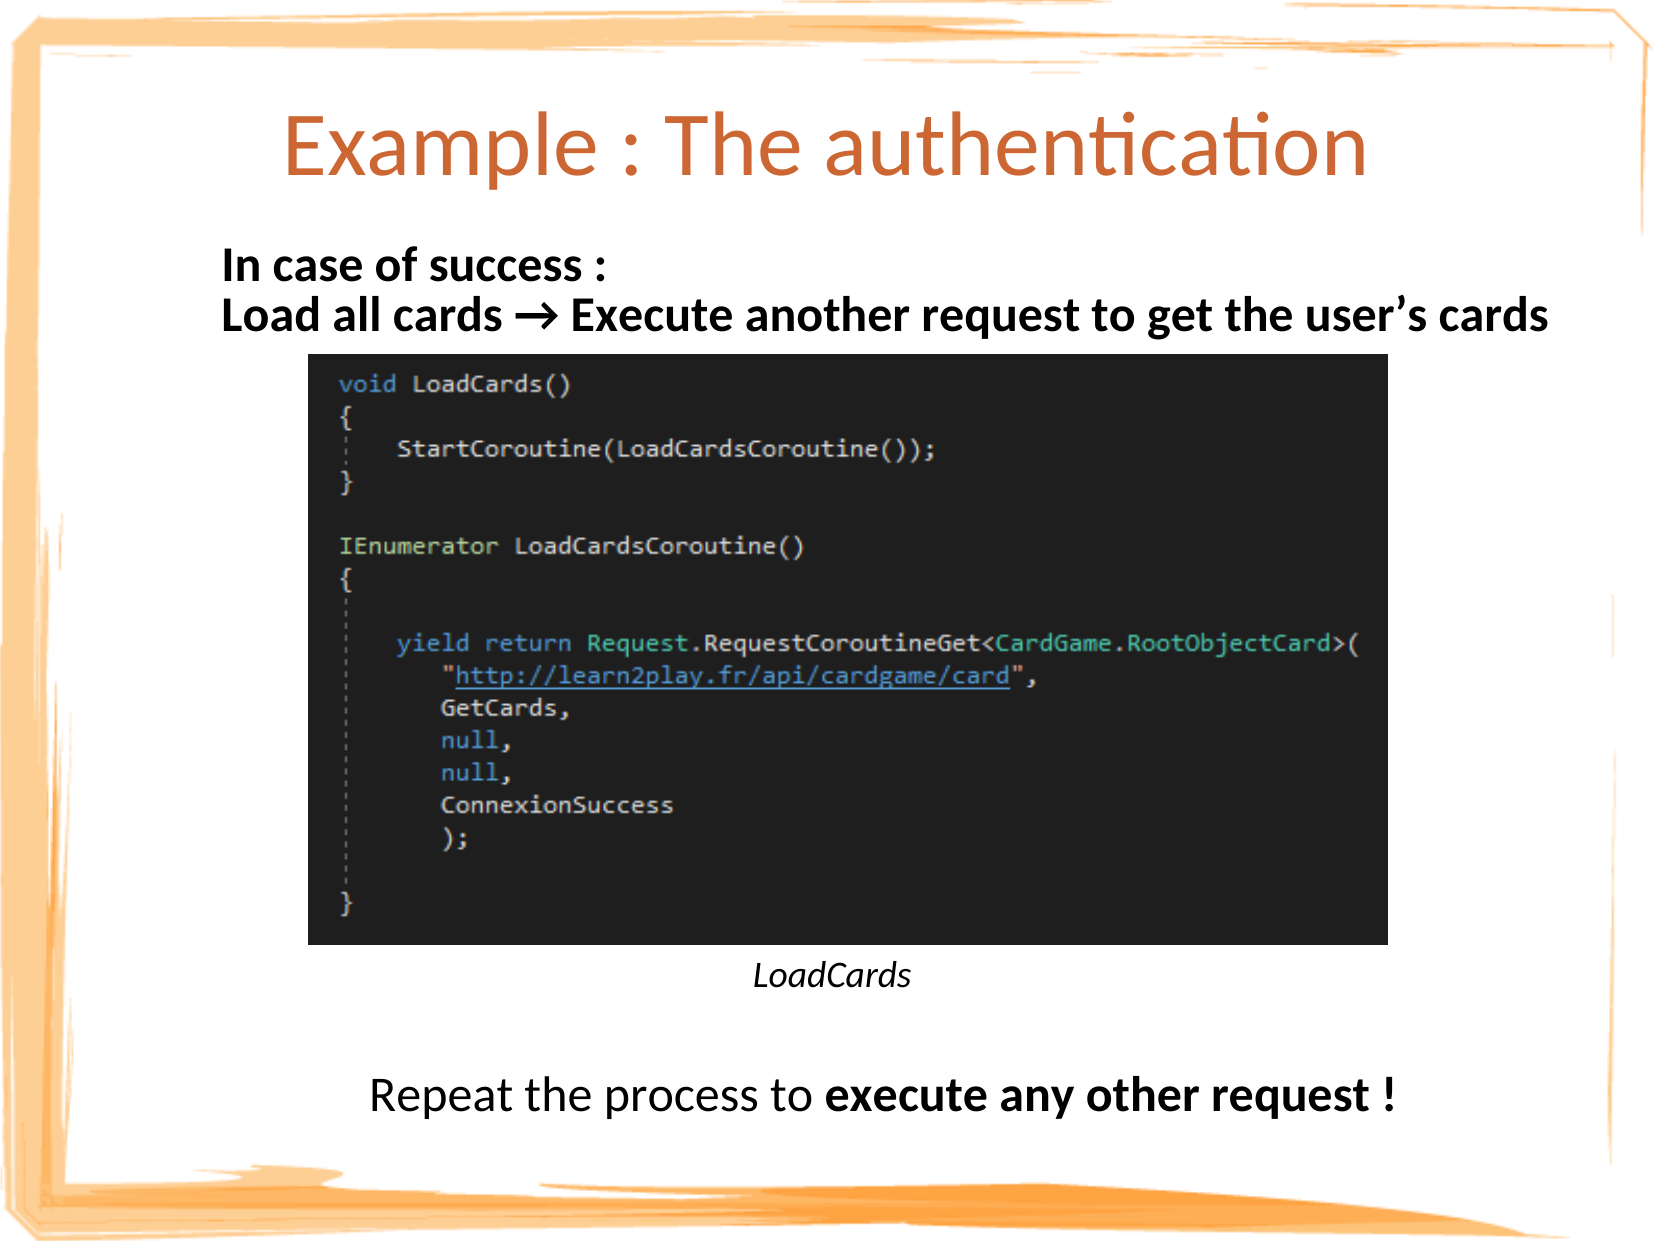

# Example : The authentication
In case of success :
Load all cards → Execute another request to get the user’s cards
LoadCards
Repeat the process to execute any other request !